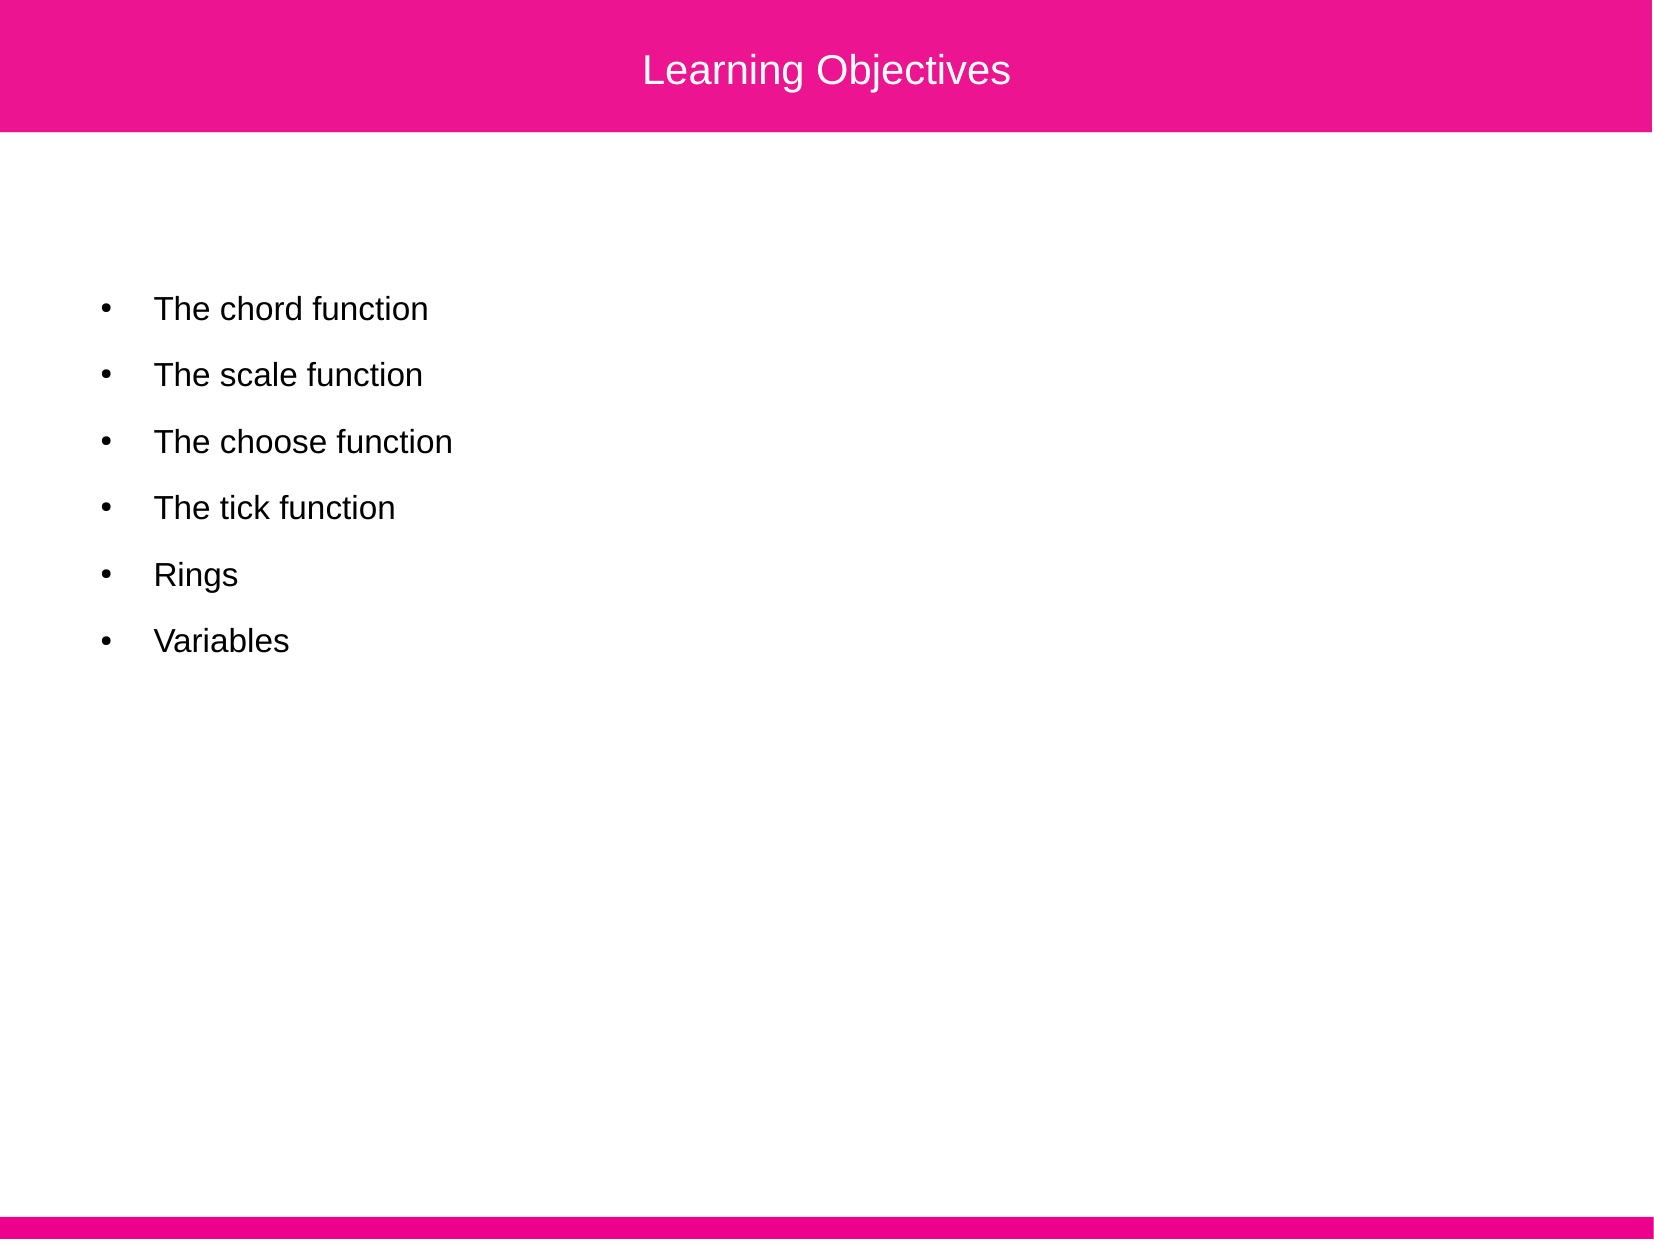

# Learning Objectives
The chord function
The scale function
The choose function
The tick function
Rings
Variables